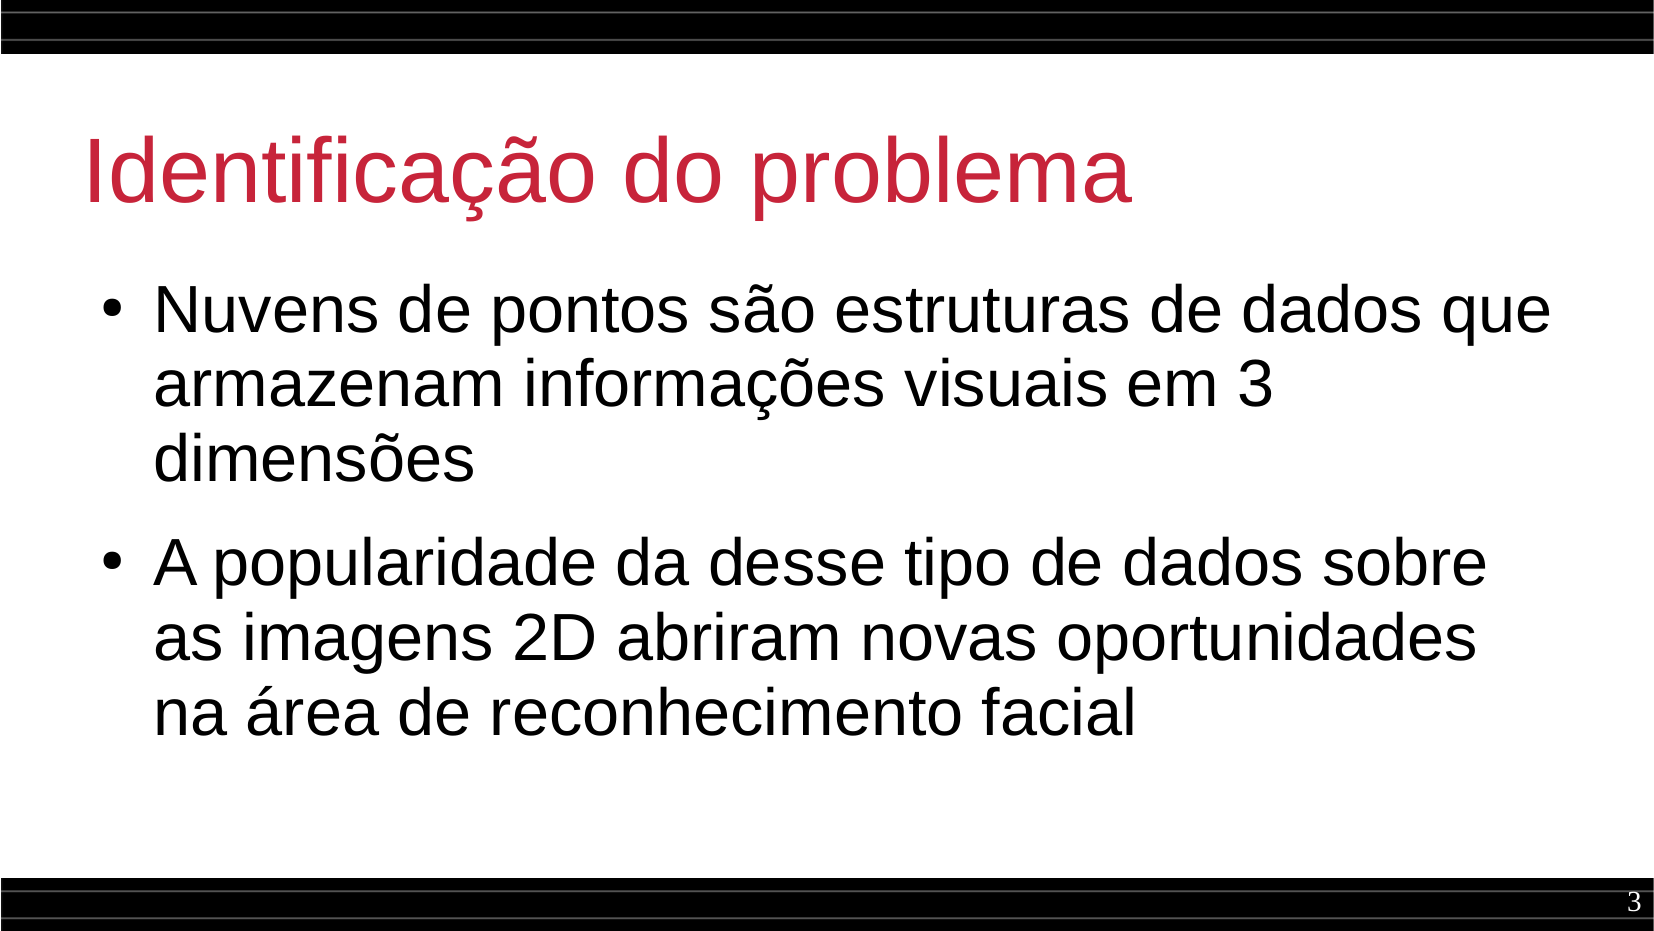

# Identificação do problema
Nuvens de pontos são estruturas de dados que armazenam informações visuais em 3 dimensões
A popularidade da desse tipo de dados sobre as imagens 2D abriram novas oportunidades na área de reconhecimento facial